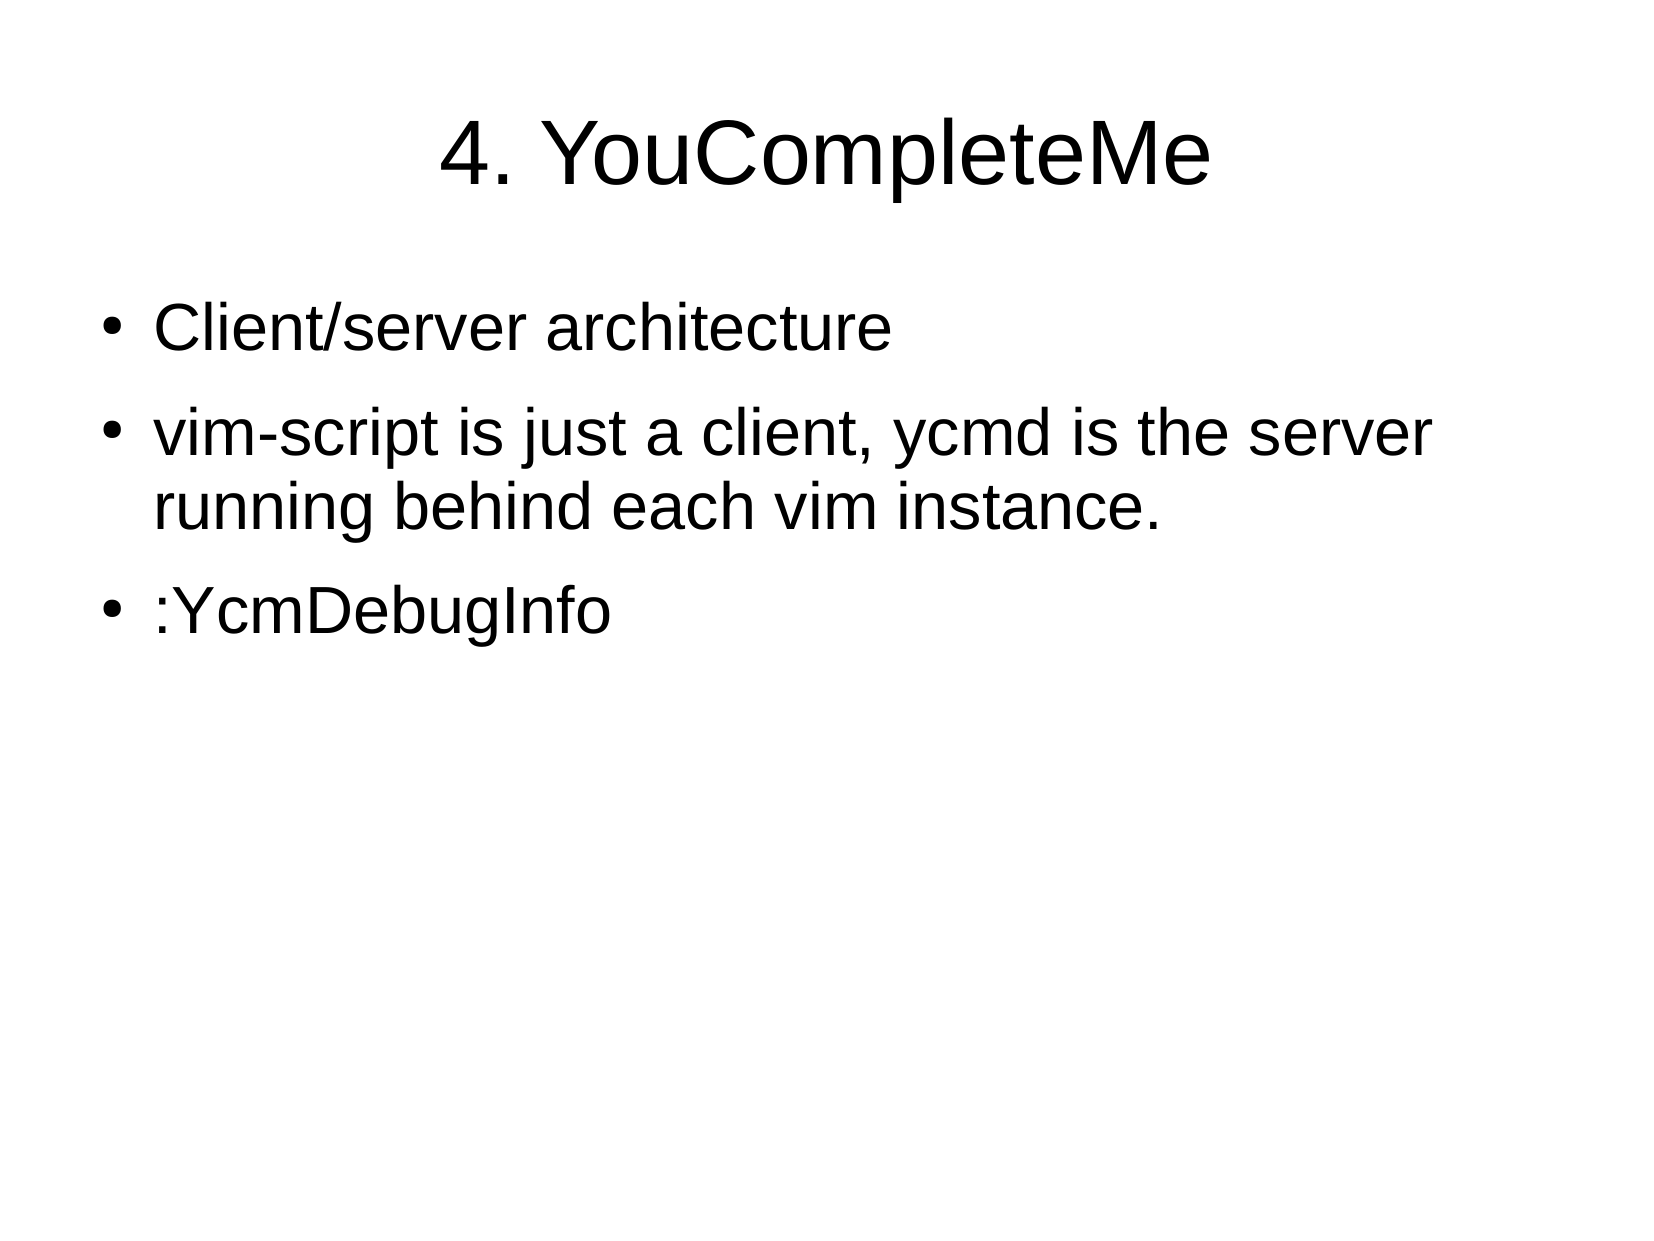

# 4. YouCompleteMe
Client/server architecture
vim-script is just a client, ycmd is the server running behind each vim instance.
:YcmDebugInfo